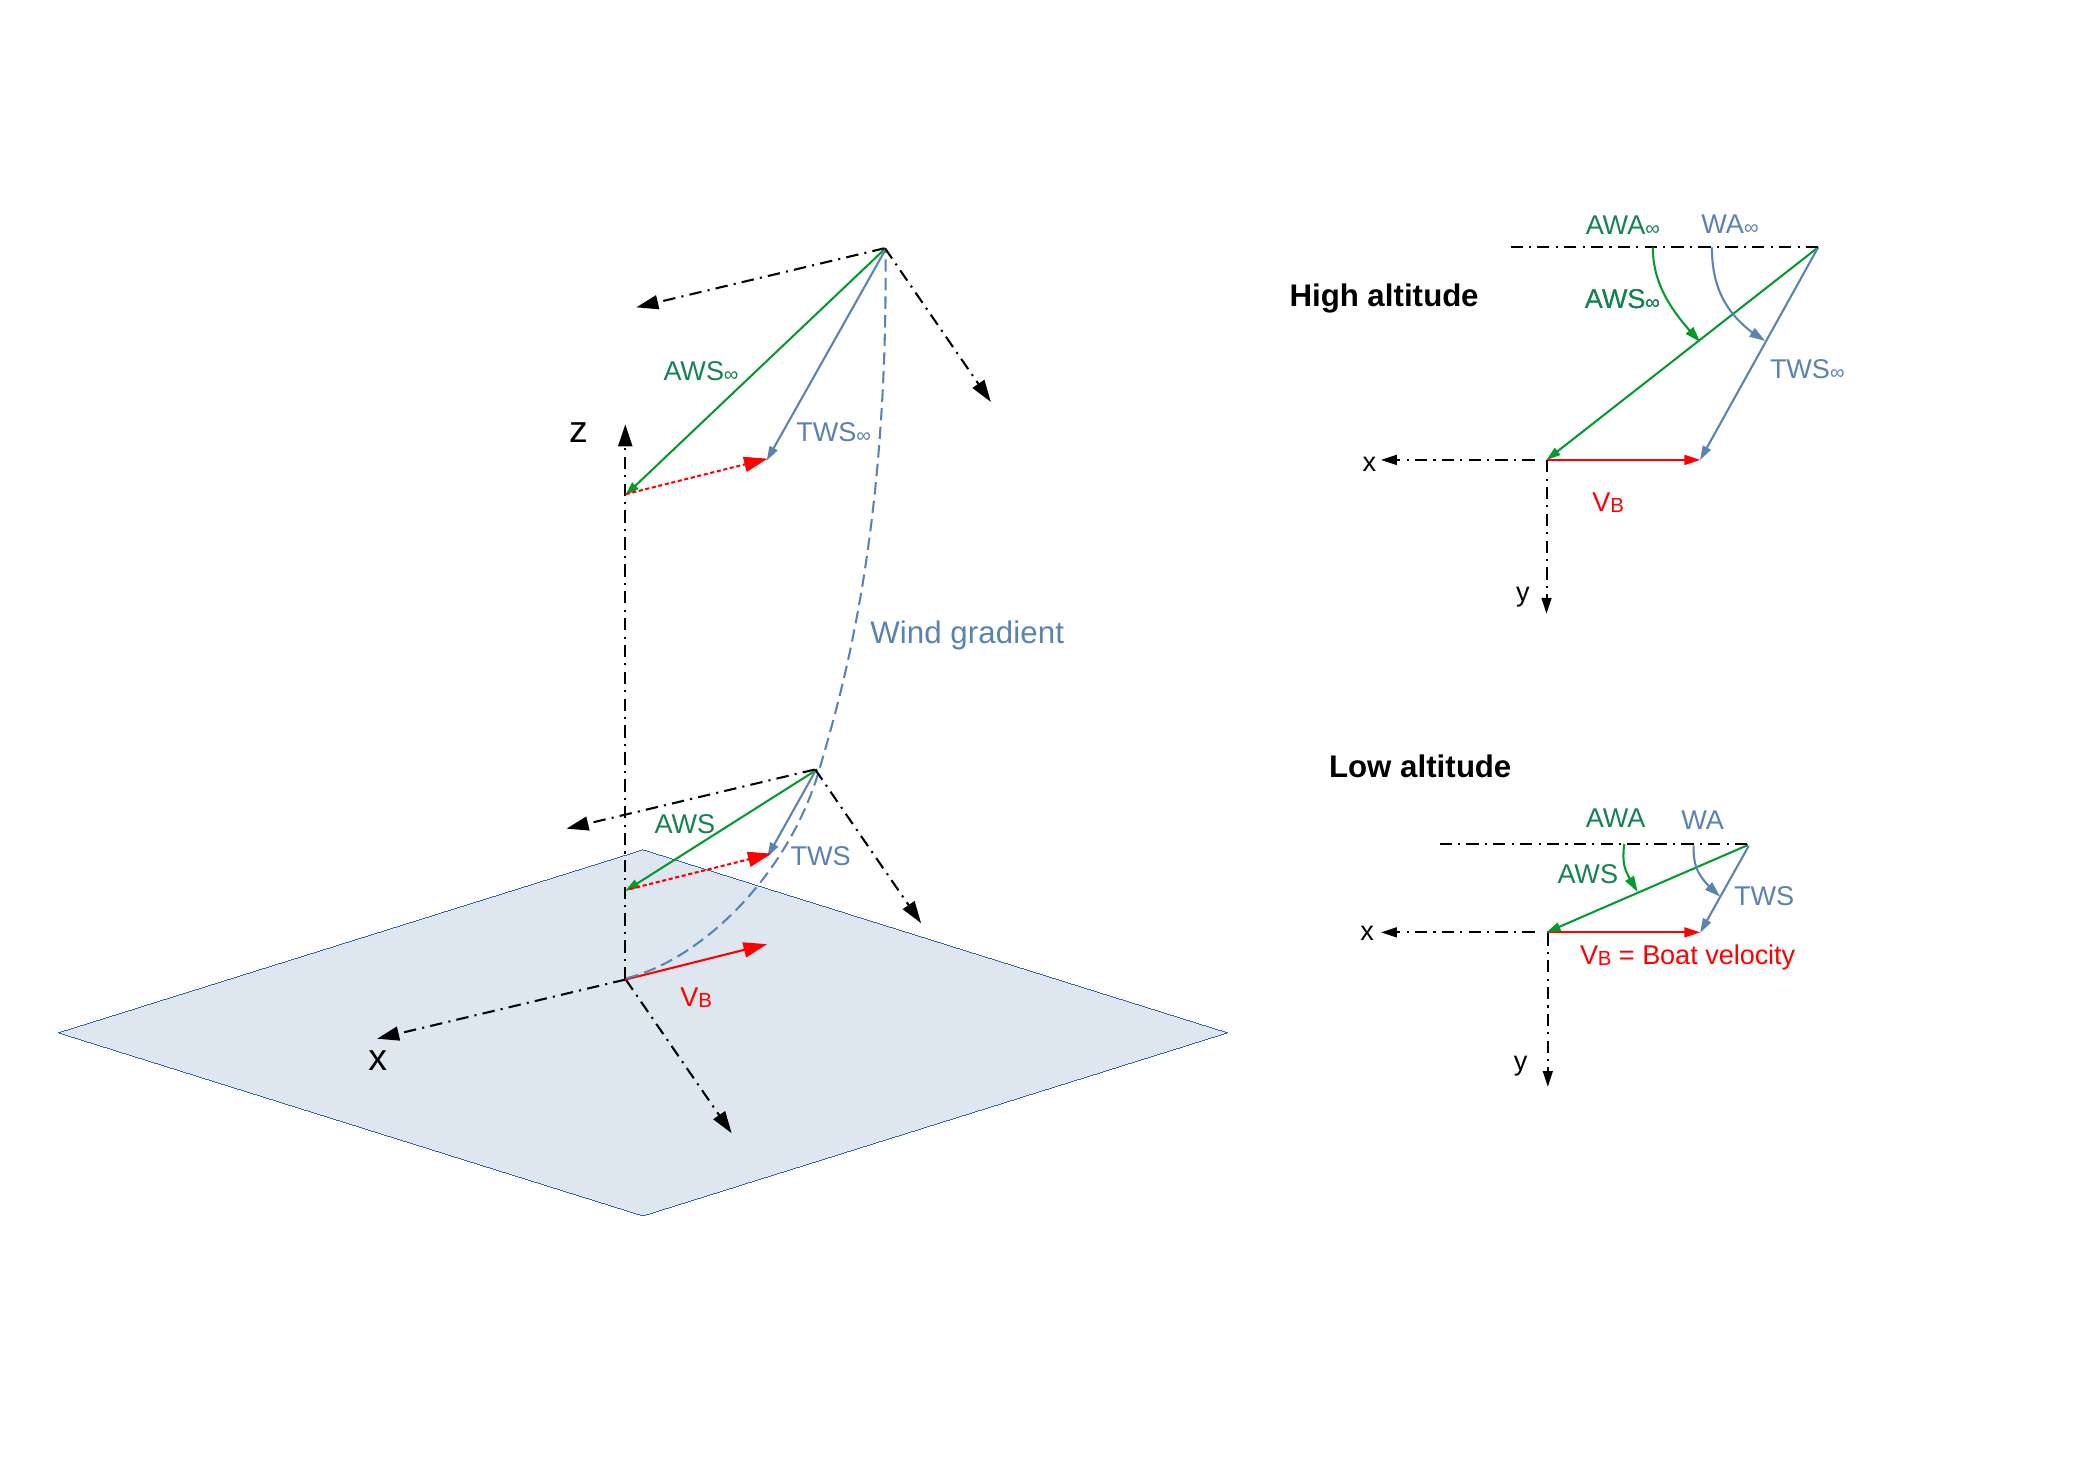

WA∞
AWA∞
High altitude
AWS∞
AWS∞
TWS∞
AWS∞
z
TWS∞
x
VB
y
Wind gradient
Low altitude
AWA
WA
AWS
TWS
AWS
TWS
x
VB = Boat velocity
VB
x
y